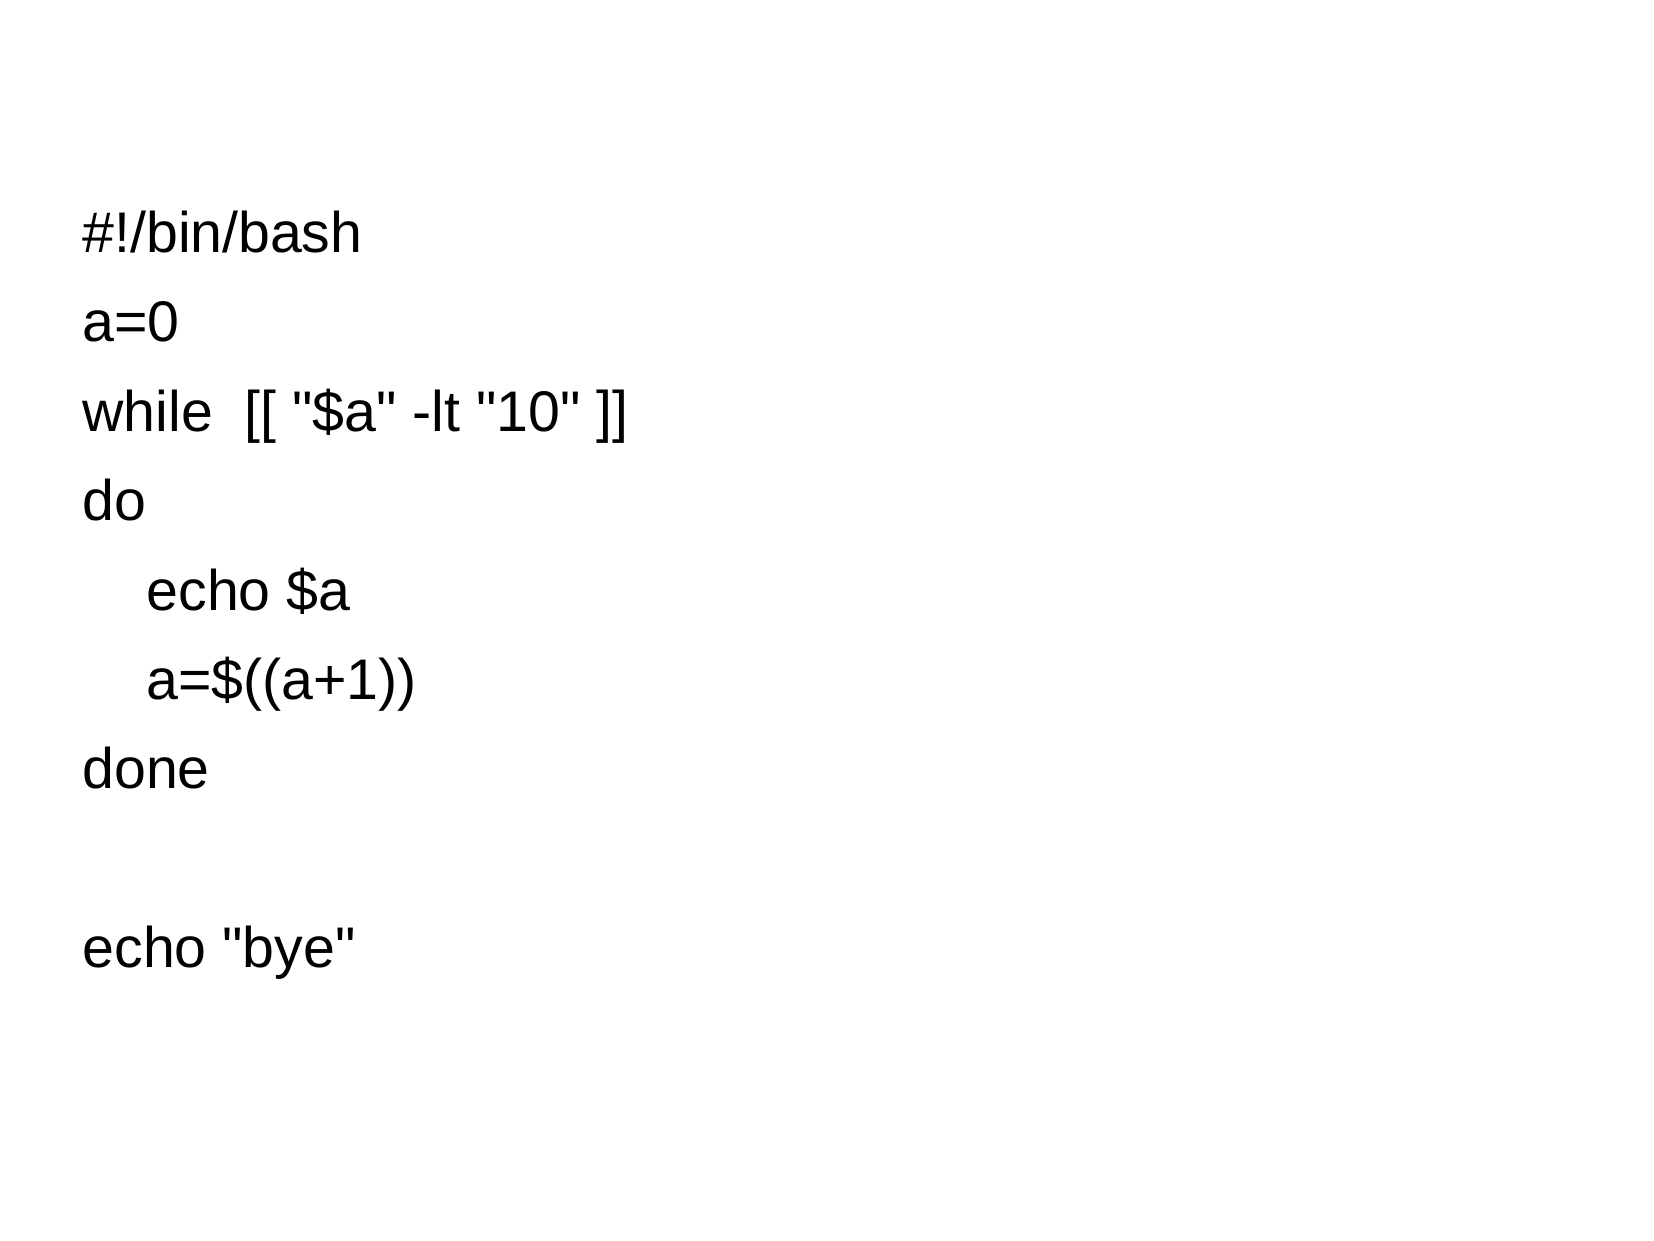

# #!/bin/bash
a=0
while [[ "$a" -lt "10" ]]
do
 echo $a
 a=$((a+1))
done
echo "bye"